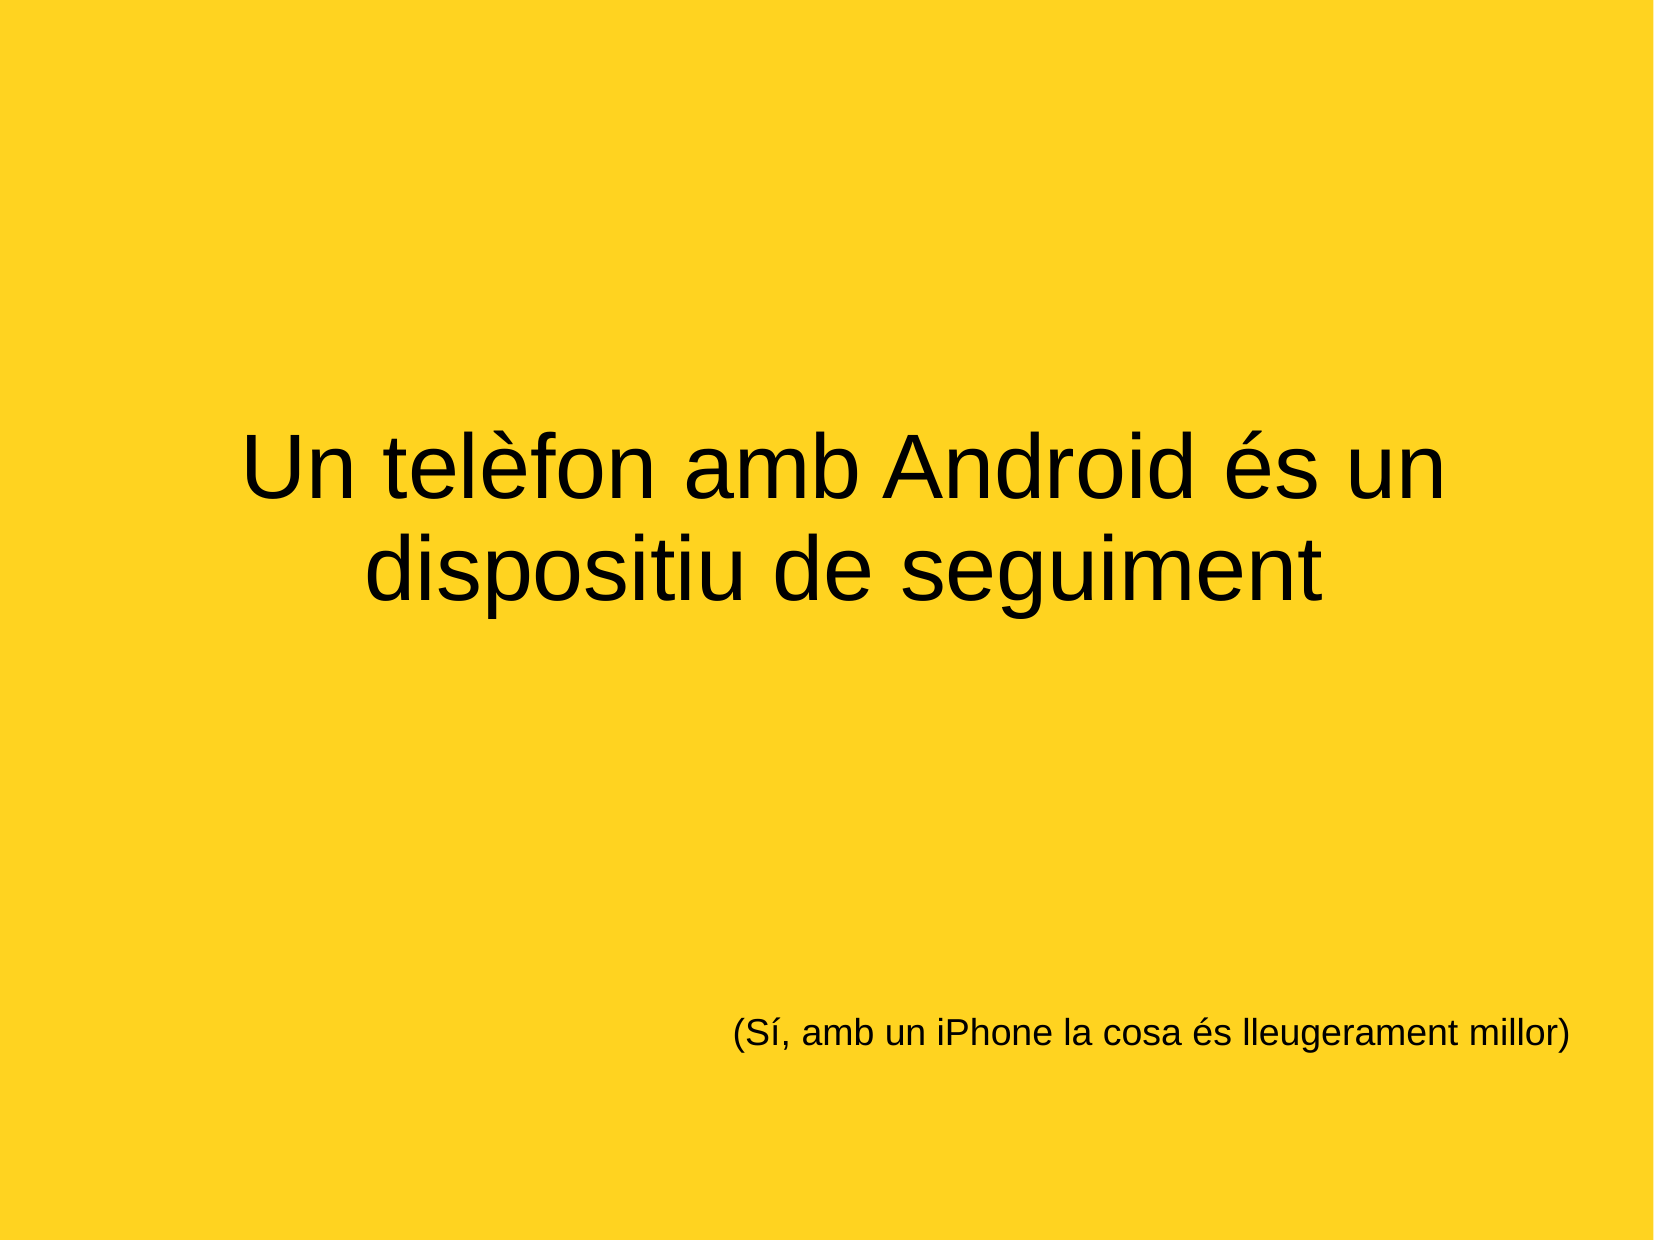

# Un telèfon amb Android és un dispositiu de seguiment
(Sí, amb un iPhone la cosa és lleugerament millor)